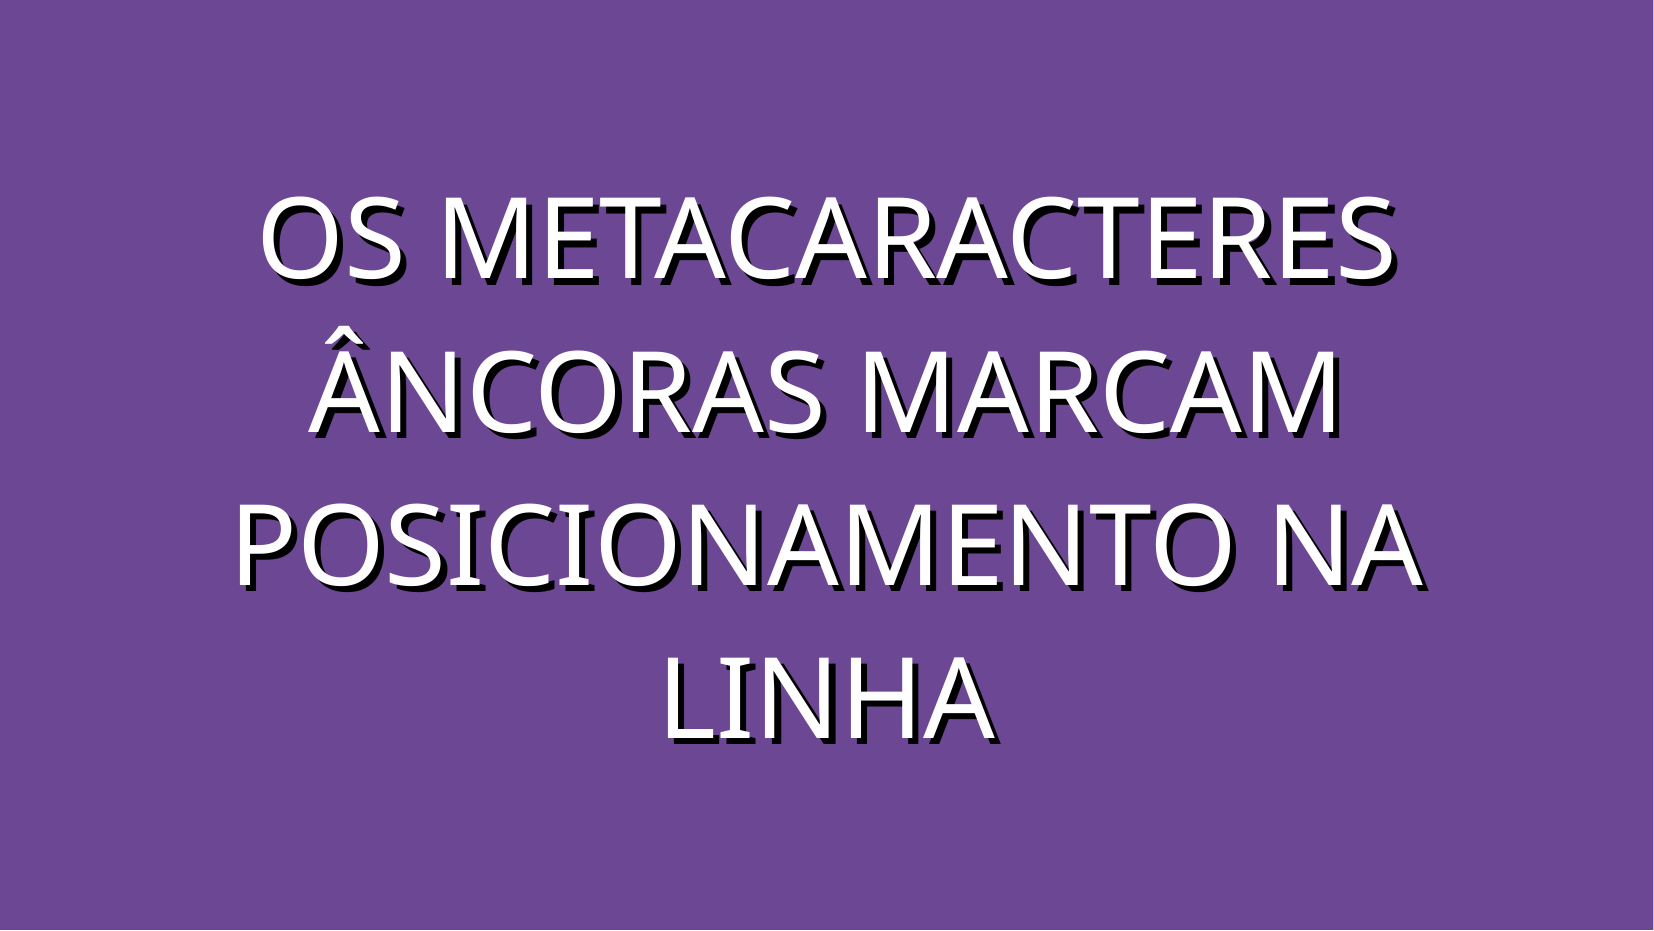

# OS METACARACTERES ÂNCORAS MARCAM POSICIONAMENTO NA LINHA